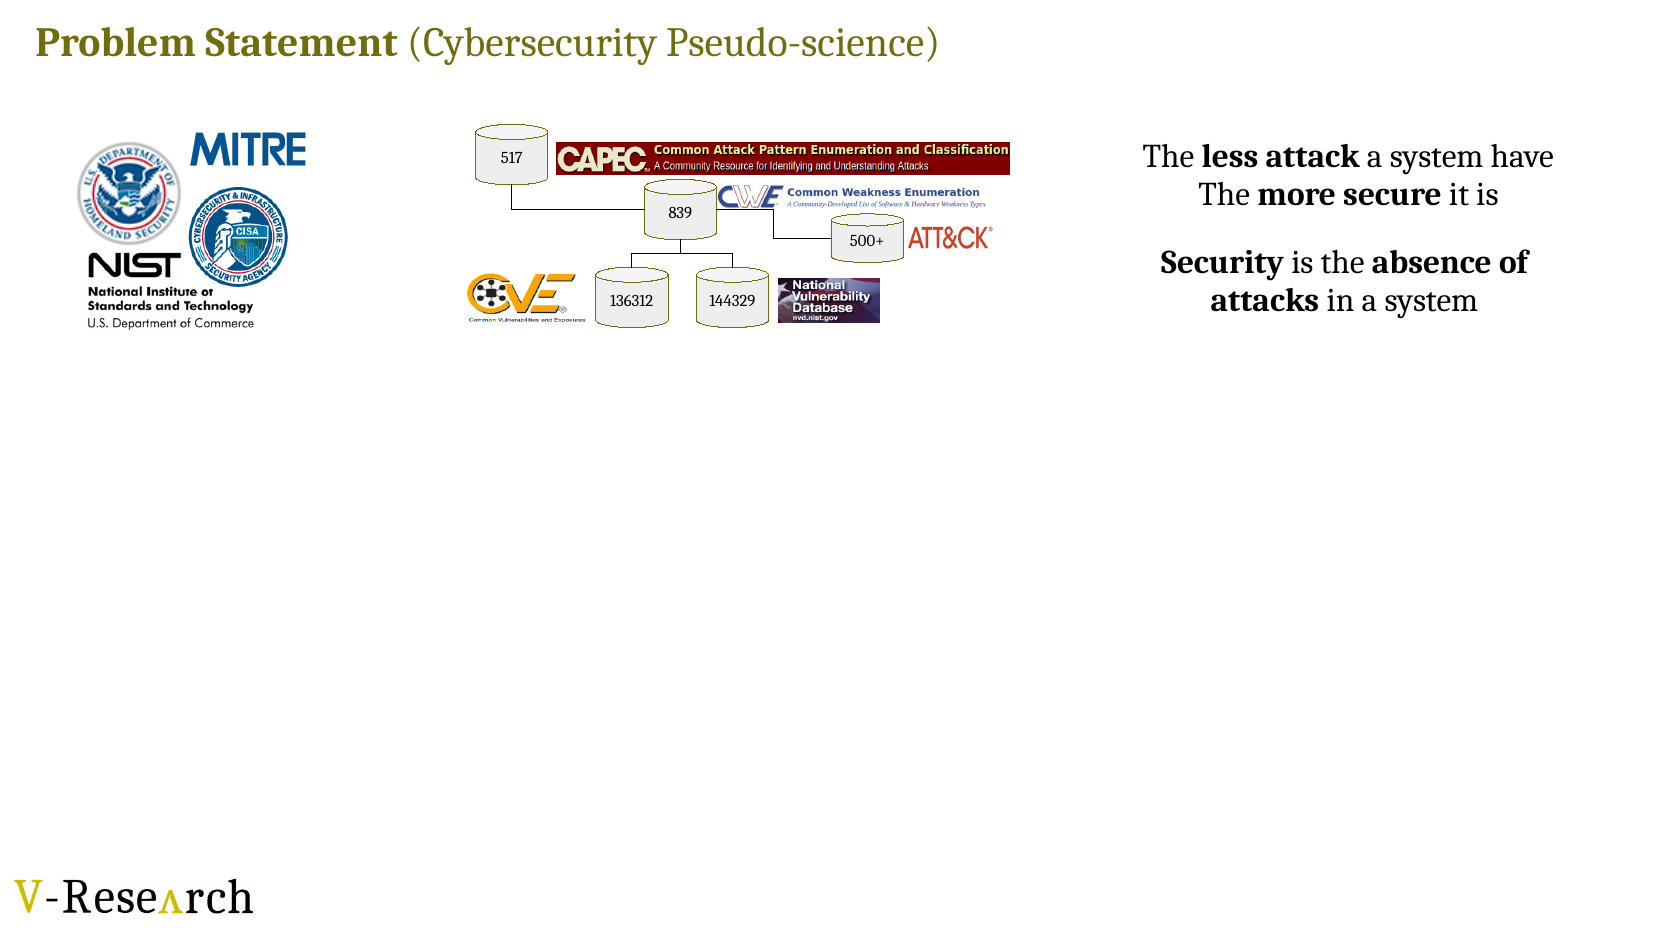

Problem Statement (Cybersecurity Pseudo-science)
517
The less attack a system have
The more secure it is
839
500+
Security is the absence of attacks in a system
136312
144329